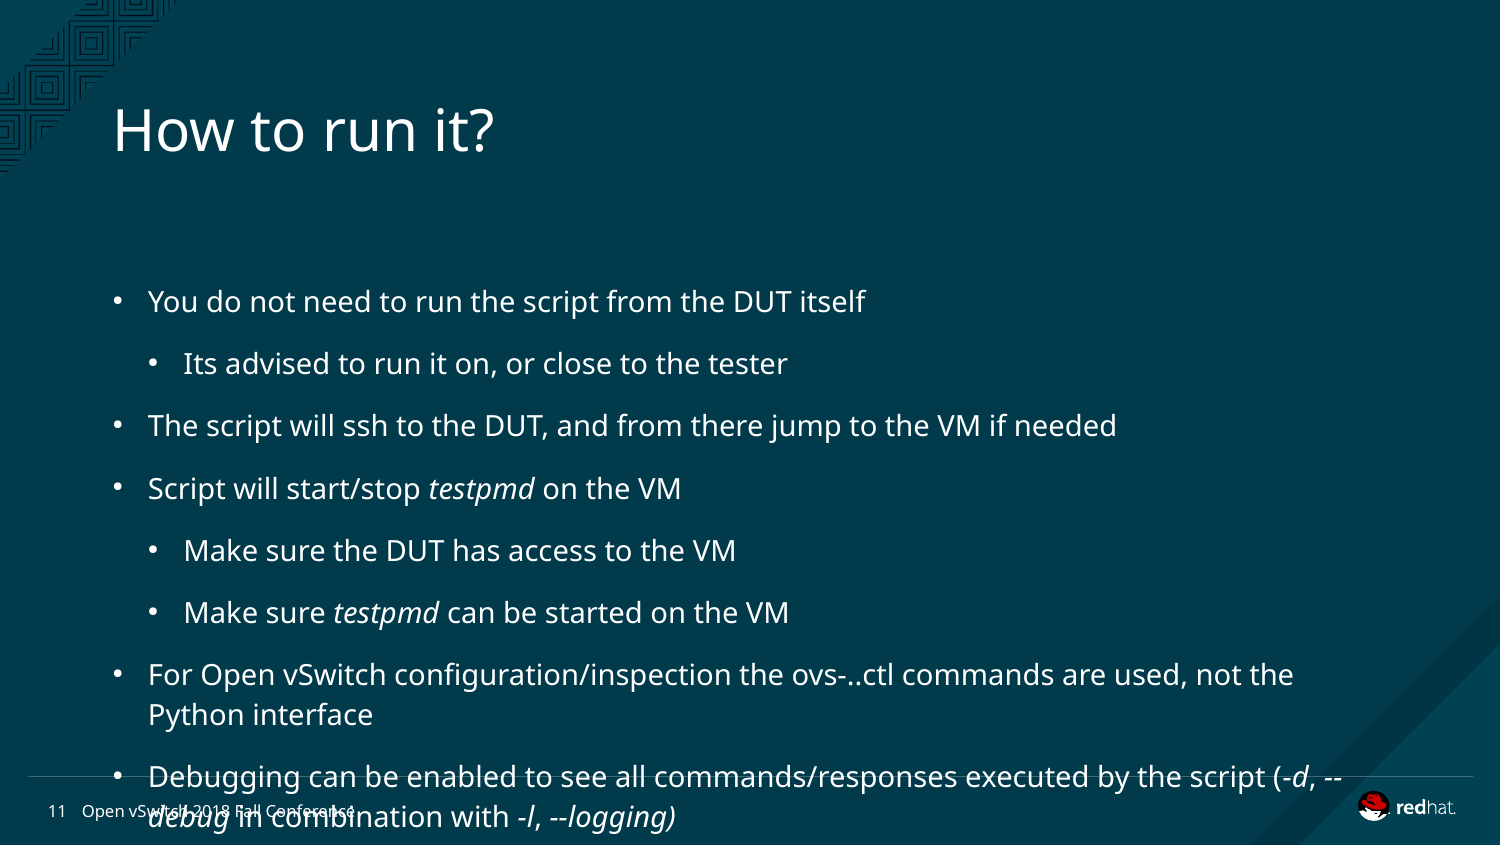

# How to run it?
You do not need to run the script from the DUT itself
Its advised to run it on, or close to the tester
The script will ssh to the DUT, and from there jump to the VM if needed
Script will start/stop testpmd on the VM
Make sure the DUT has access to the VM
Make sure testpmd can be started on the VM
For Open vSwitch configuration/inspection the ovs-..ctl commands are used, not the Python interface
Debugging can be enabled to see all commands/responses executed by the script (-d, --debug in combination with -l, --logging)
11
Open vSwitch 2018 Fall Conference